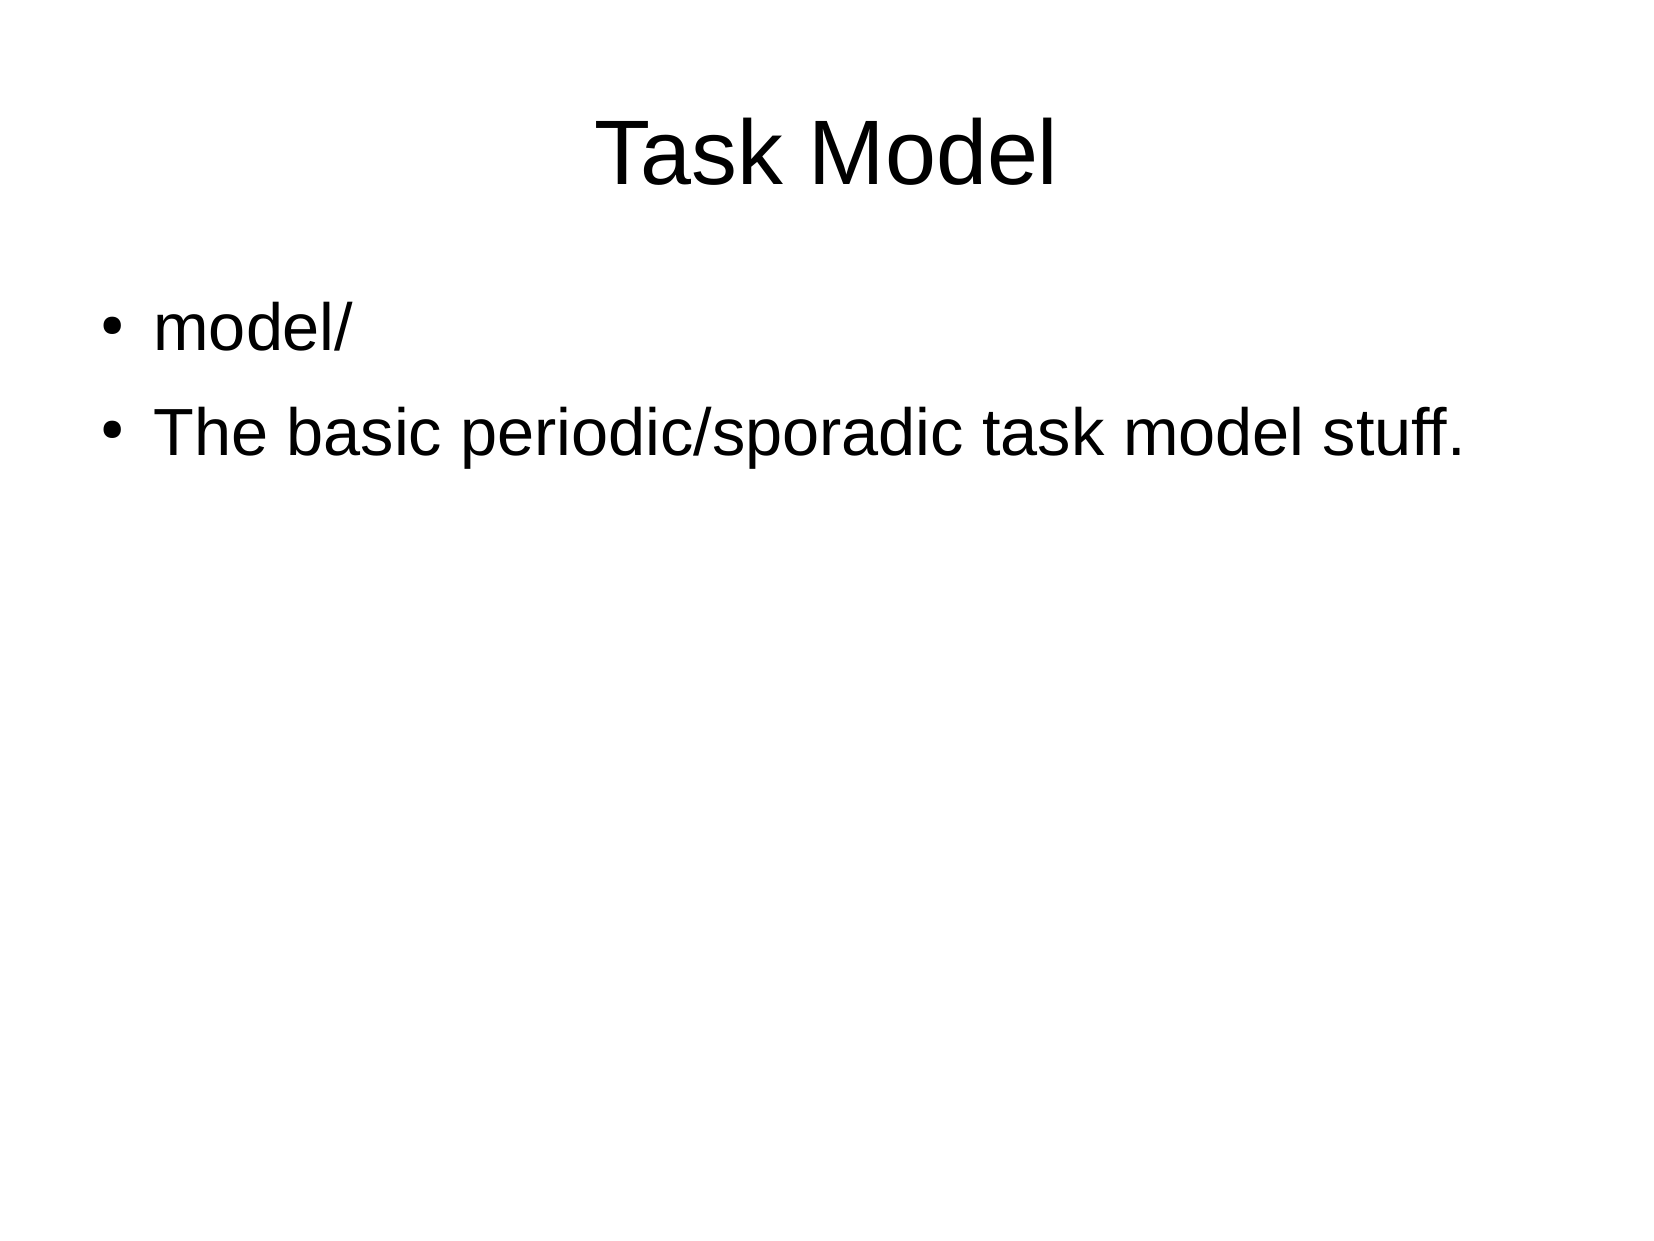

# Task Model
model/
The basic periodic/sporadic task model stuff.